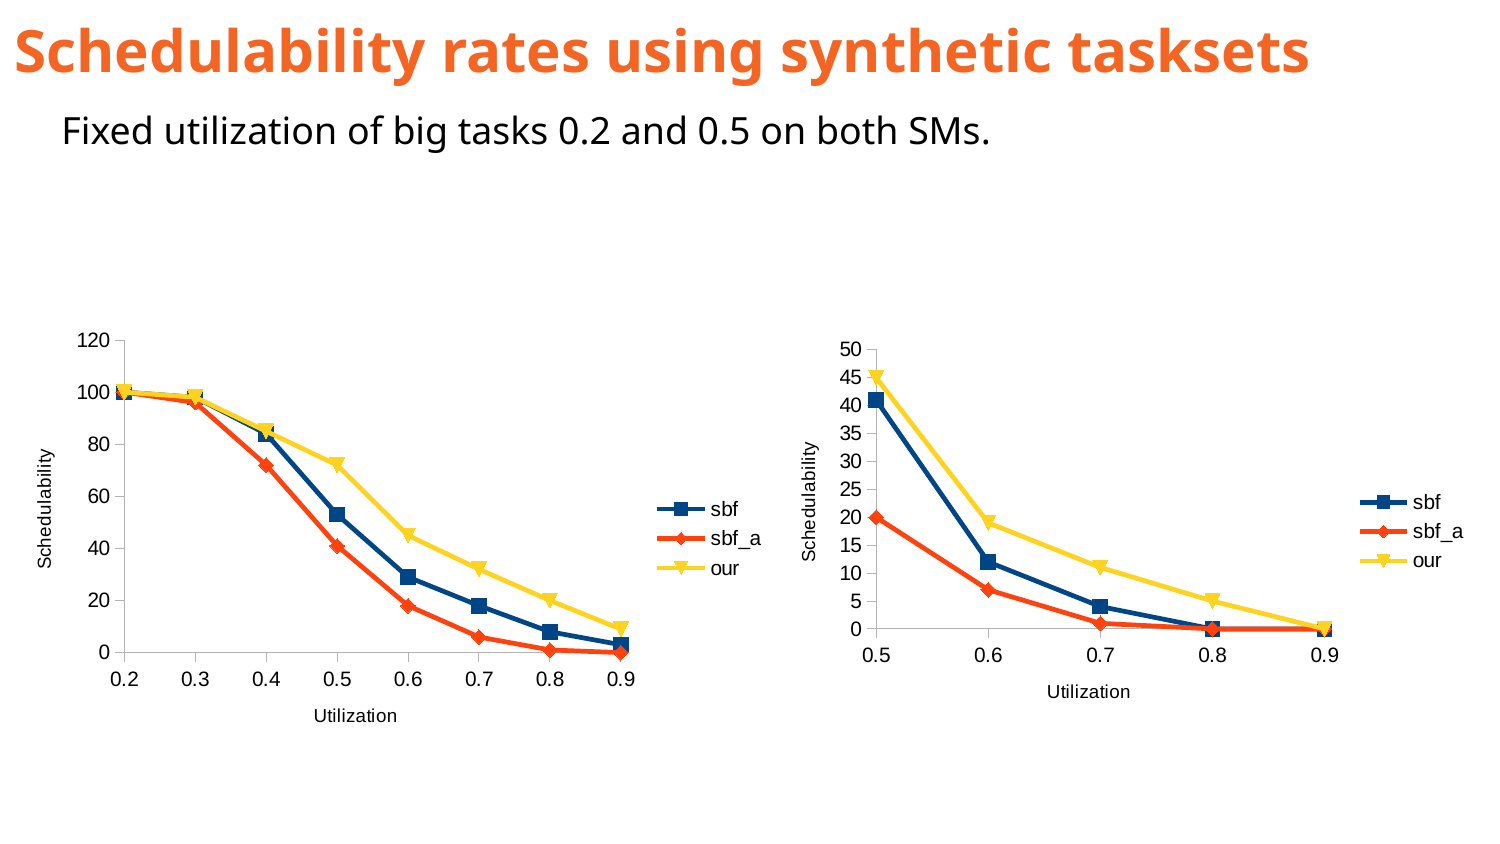

# Schedulability rates using synthetic tasksets
Fixed utilization of big tasks 0.2 and 0.5 on both SMs.
### Chart
| Category | sbf | sbf_a | our |
|---|---|---|---|
| 0.2 | 100.0 | 100.0 | 100.0 |
| 0.3 | 98.0 | 96.0 | 98.0 |
| 0.4 | 84.0 | 72.0 | 85.0 |
| 0.5 | 53.0 | 41.0 | 72.0 |
| 0.6 | 29.0 | 18.0 | 45.0 |
| 0.7 | 18.0 | 6.0 | 32.0 |
| 0.8 | 8.0 | 1.0 | 20.0 |
| 0.9 | 3.0 | 0.0 | 9.0 |
### Chart
| Category | sbf | sbf_a | our |
|---|---|---|---|
| 0.5 | 41.0 | 20.0 | 45.0 |
| 0.6 | 12.0 | 7.0 | 19.0 |
| 0.7 | 4.0 | 1.0 | 11.0 |
| 0.8 | 0.0 | 0.0 | 5.0 |
| 0.9 | 0.0 | 0.0 | 0.0 |